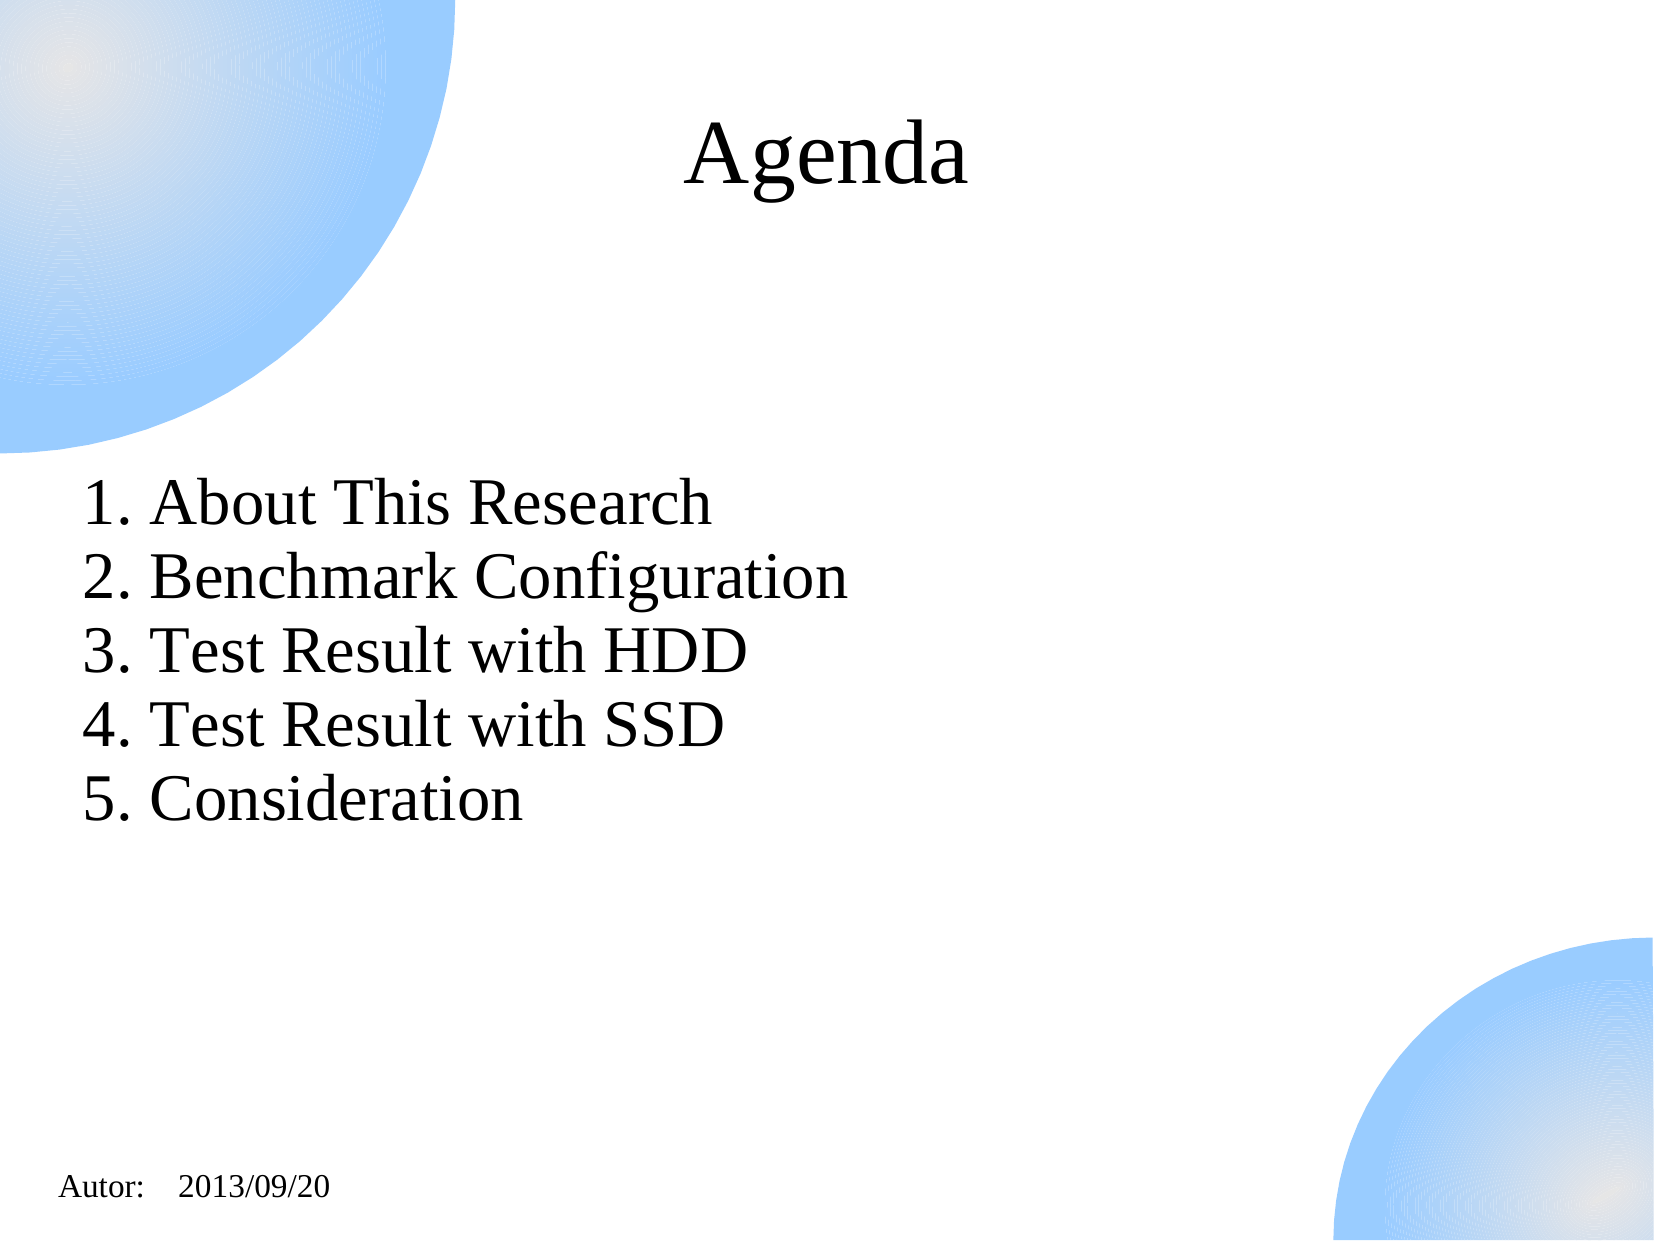

# Agenda
1. About This Research
2. Benchmark Configuration
3. Test Result with HDD
4. Test Result with SSD
5. Consideration